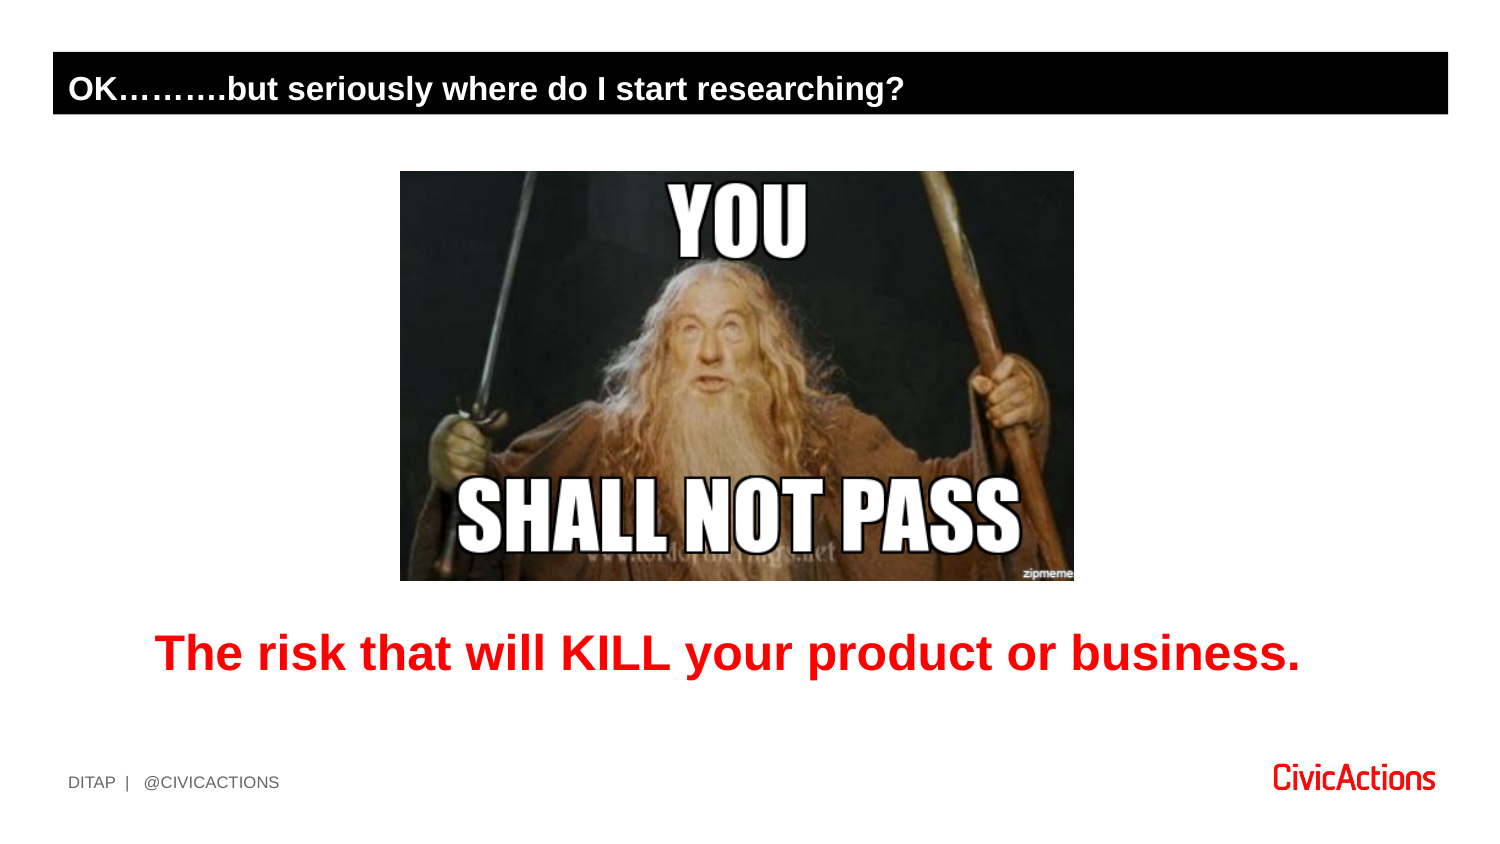

# OK……….but seriously where do I start researching?
The risk that will KILL your product or business.